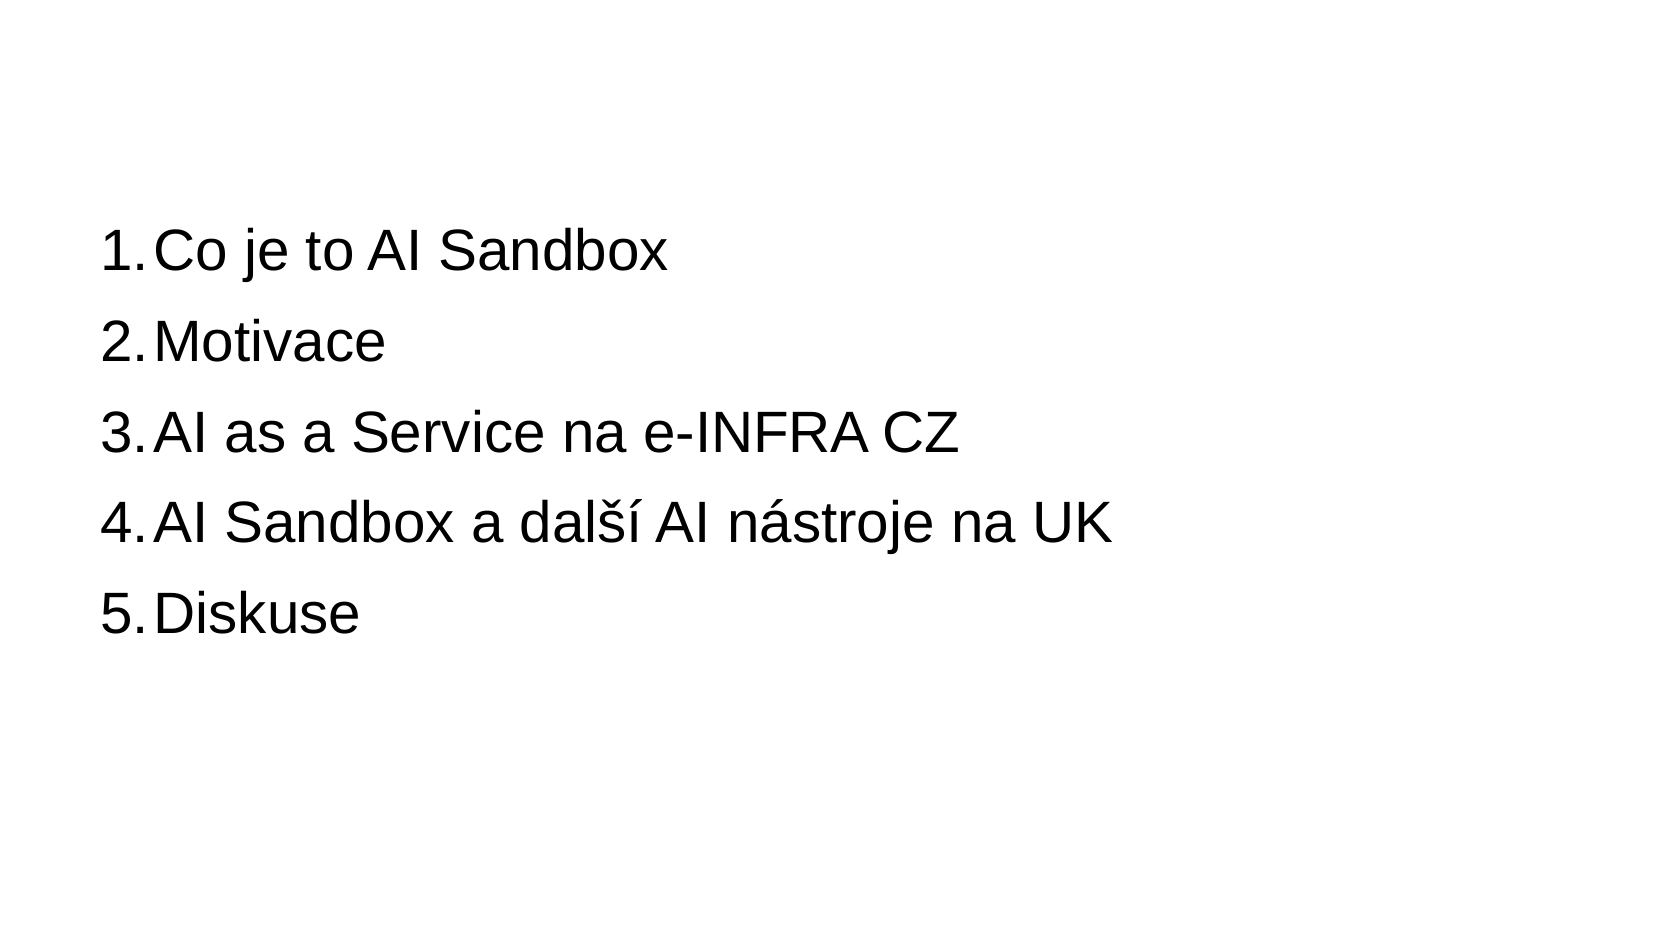

# Co je to AI Sandbox
Motivace
AI as a Service na e-INFRA CZ
AI Sandbox a další AI nástroje na UK
Diskuse